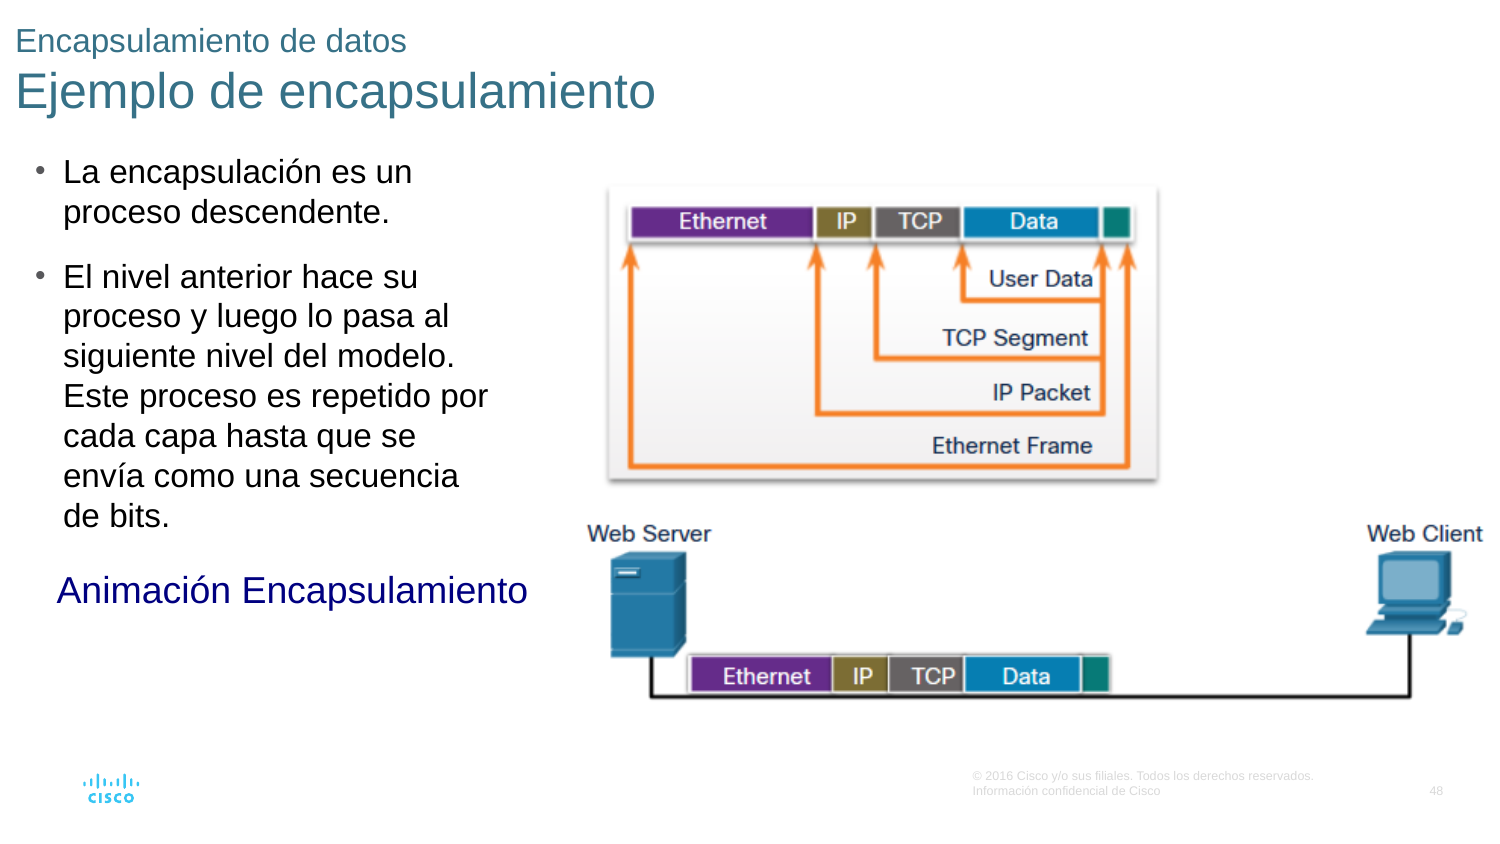

# Encapsulamiento de datos Ejemplo de encapsulamiento
La encapsulación es un proceso descendente.
El nivel anterior hace su proceso y luego lo pasa al siguiente nivel del modelo. Este proceso es repetido por cada capa hasta que se envía como una secuencia de bits.
Animación Encapsulamiento